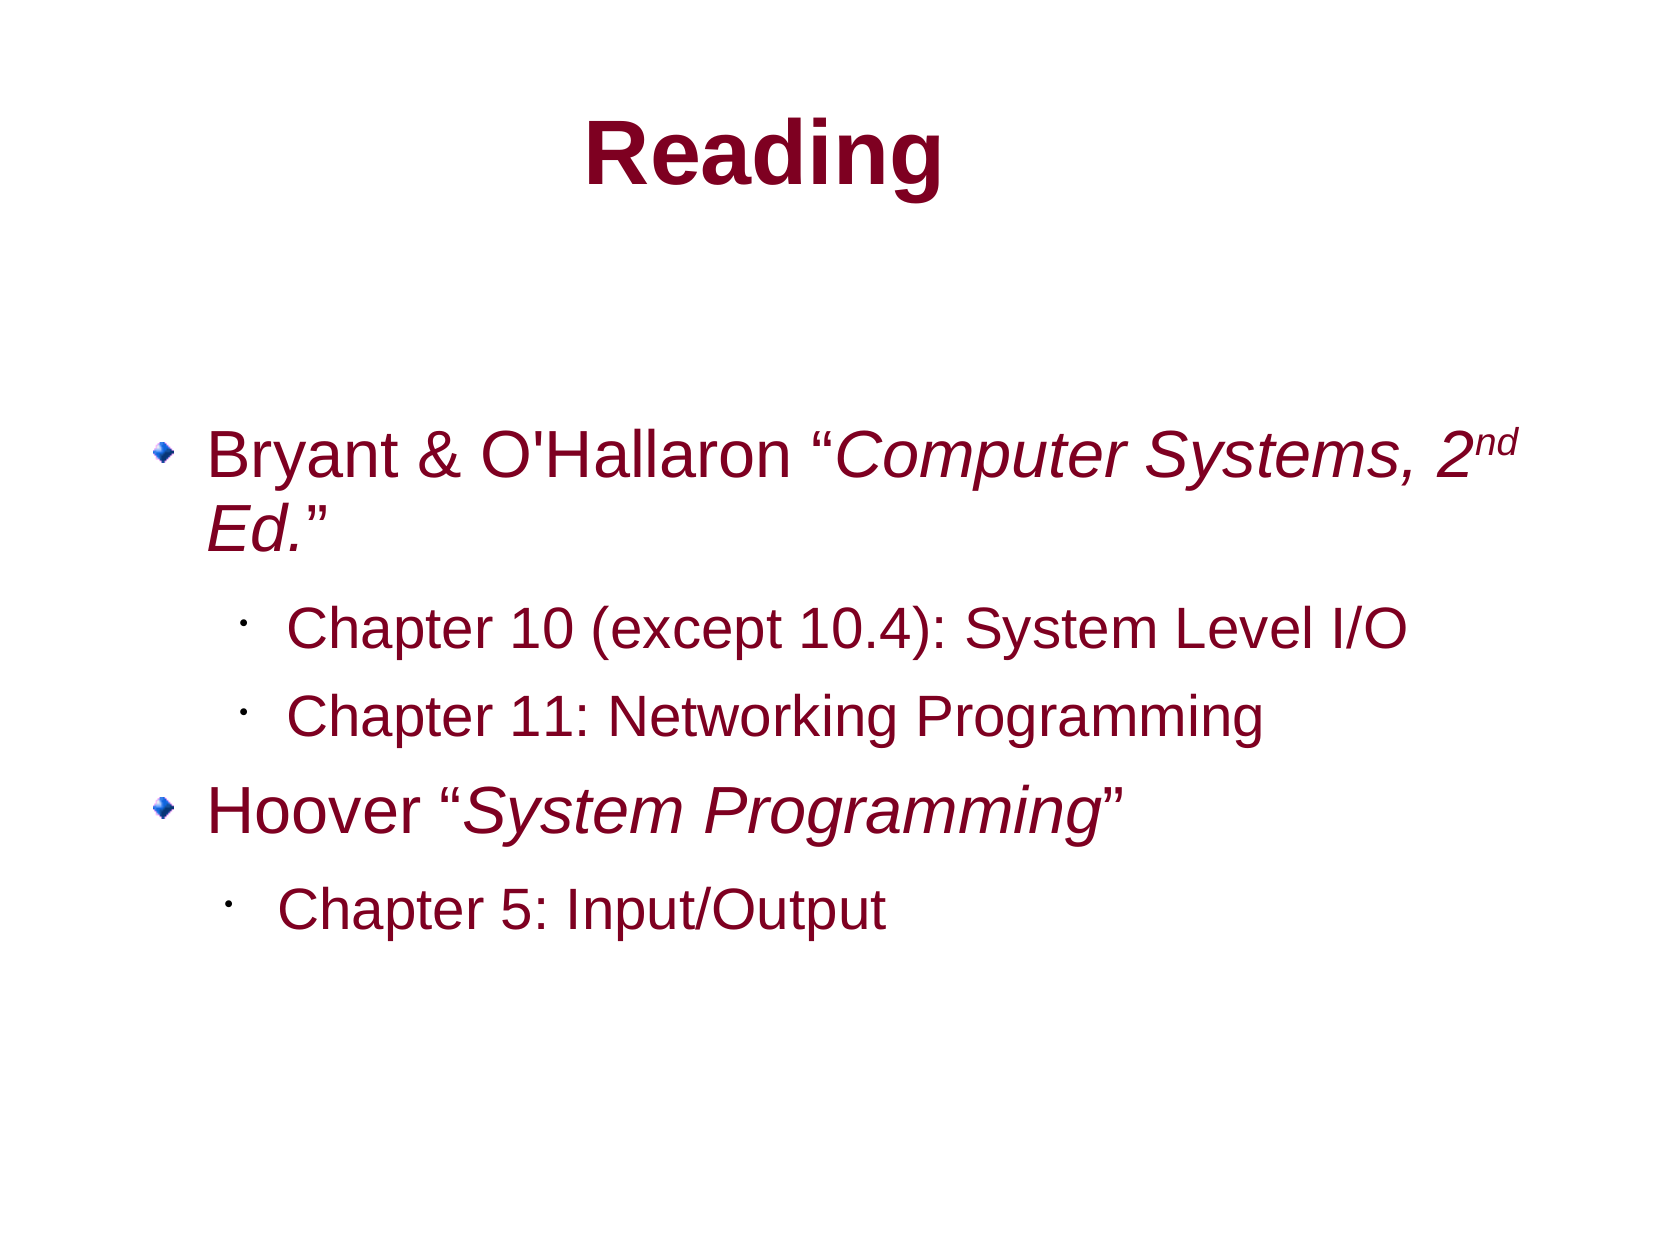

# Reading
Bryant & O'Hallaron “Computer Systems, 2nd Ed.”
Chapter 10 (except 10.4): System Level I/O
Chapter 11: Networking Programming
Hoover “System Programming”
Chapter 5: Input/Output